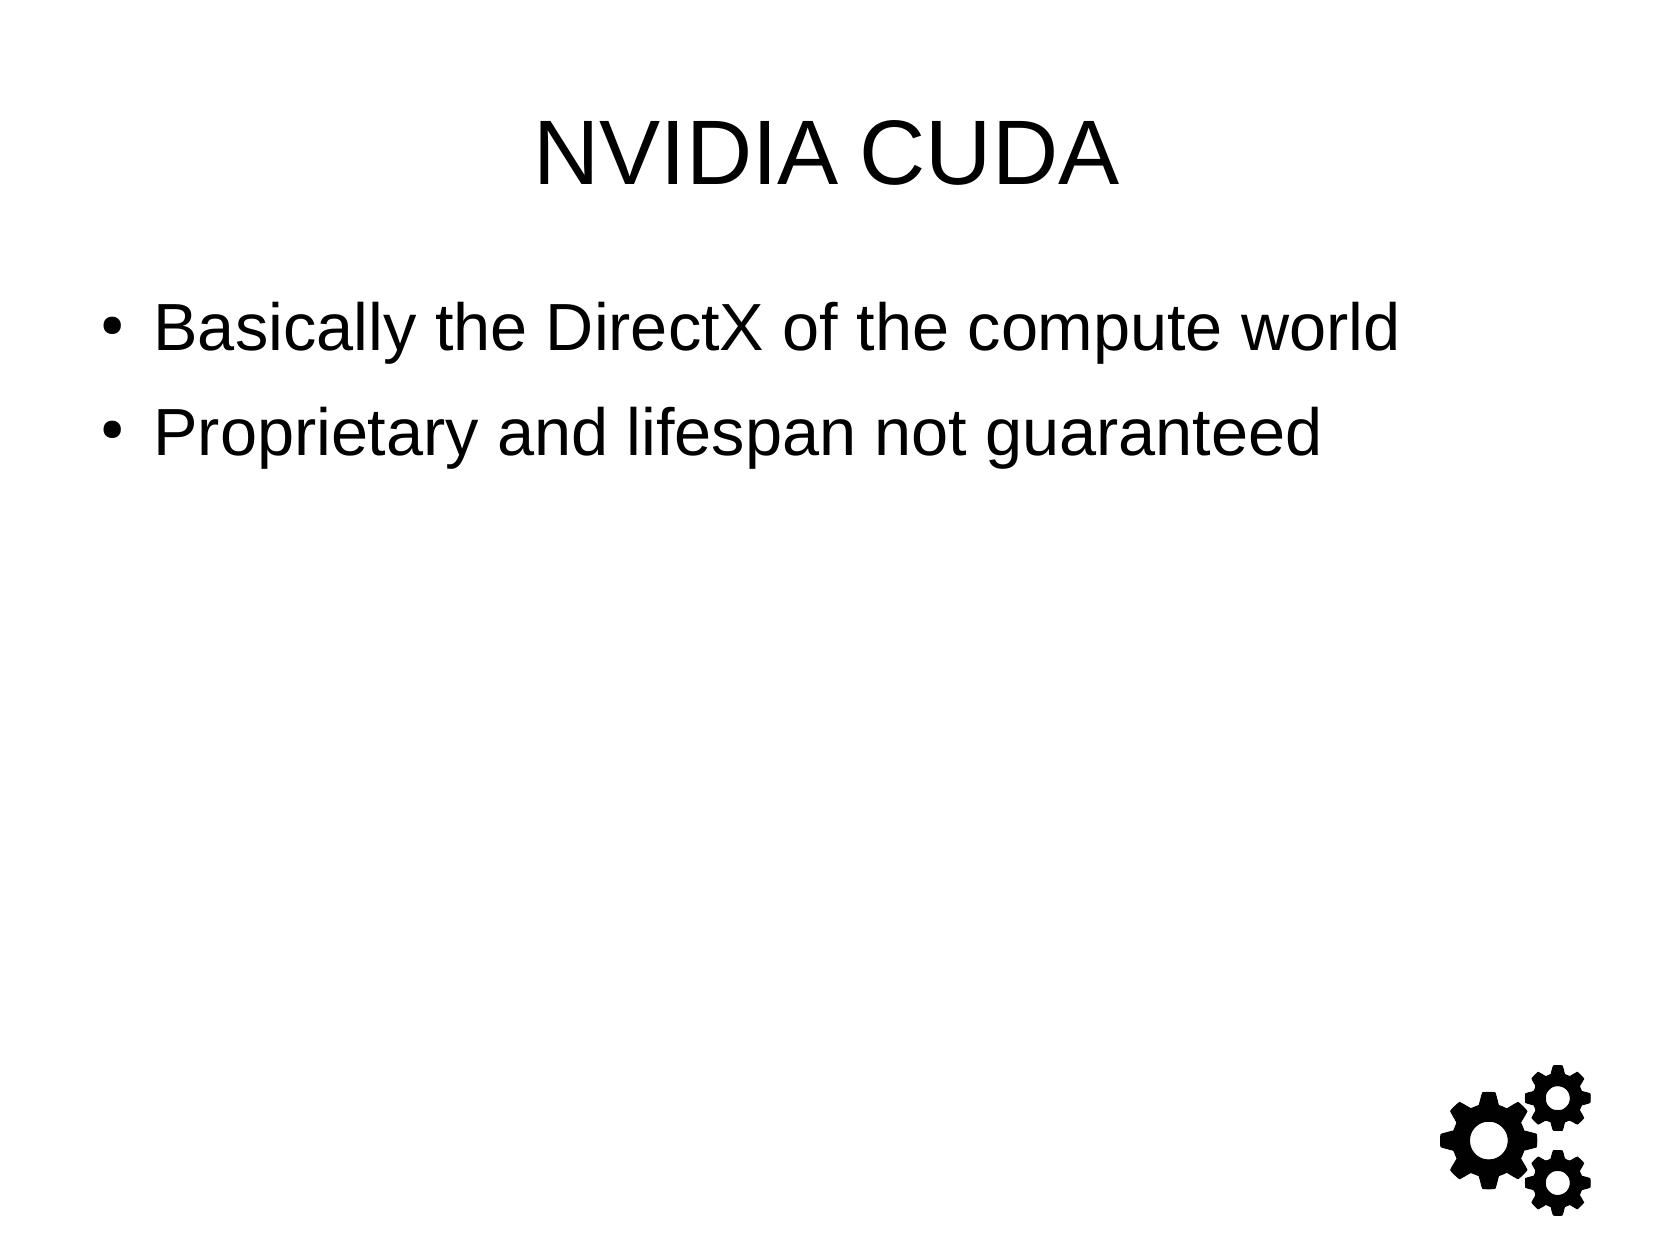

# NVIDIA CUDA
Basically the DirectX of the compute world
Proprietary and lifespan not guaranteed